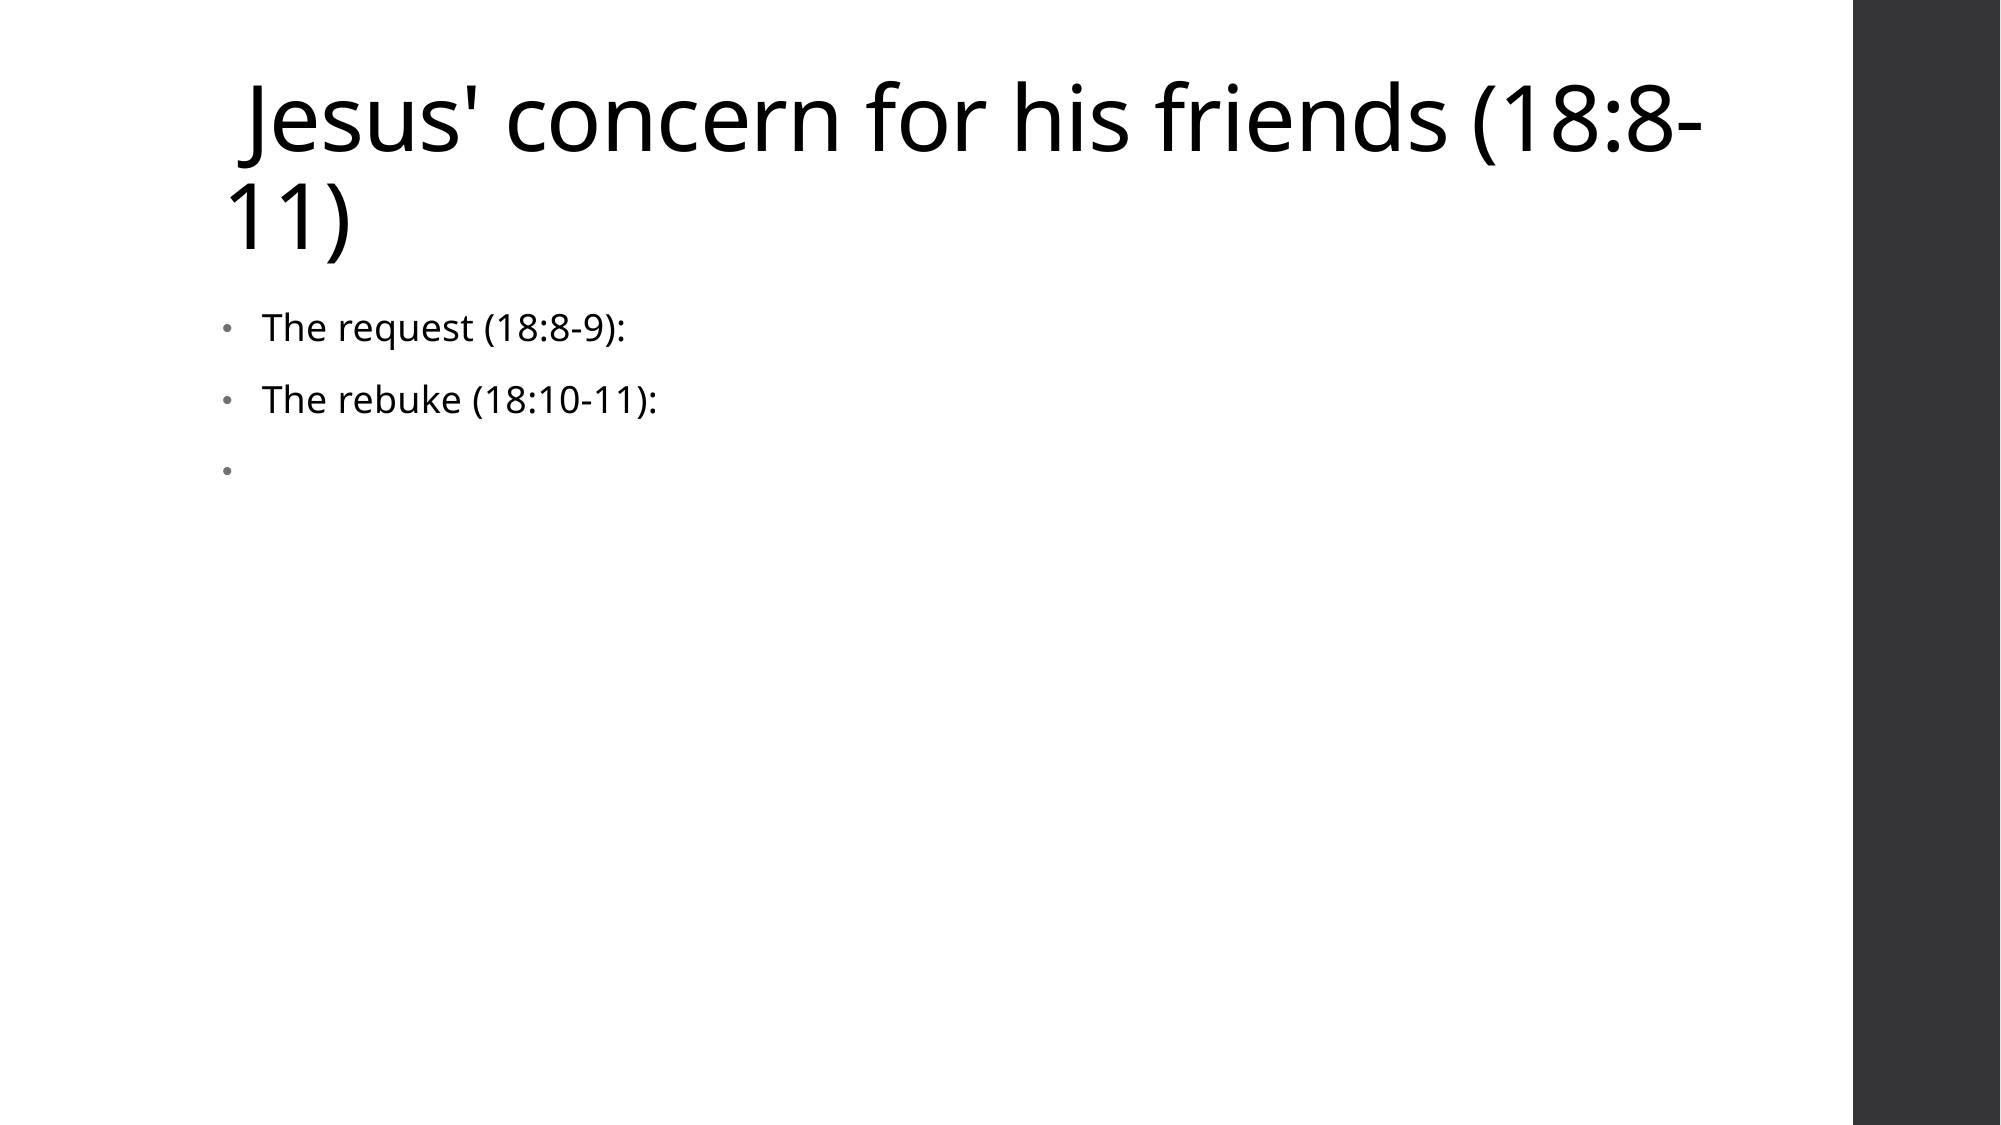

# Jesus' concern for his friends (18:8-11)
 The request (18:8-9):
 The rebuke (18:10-11):